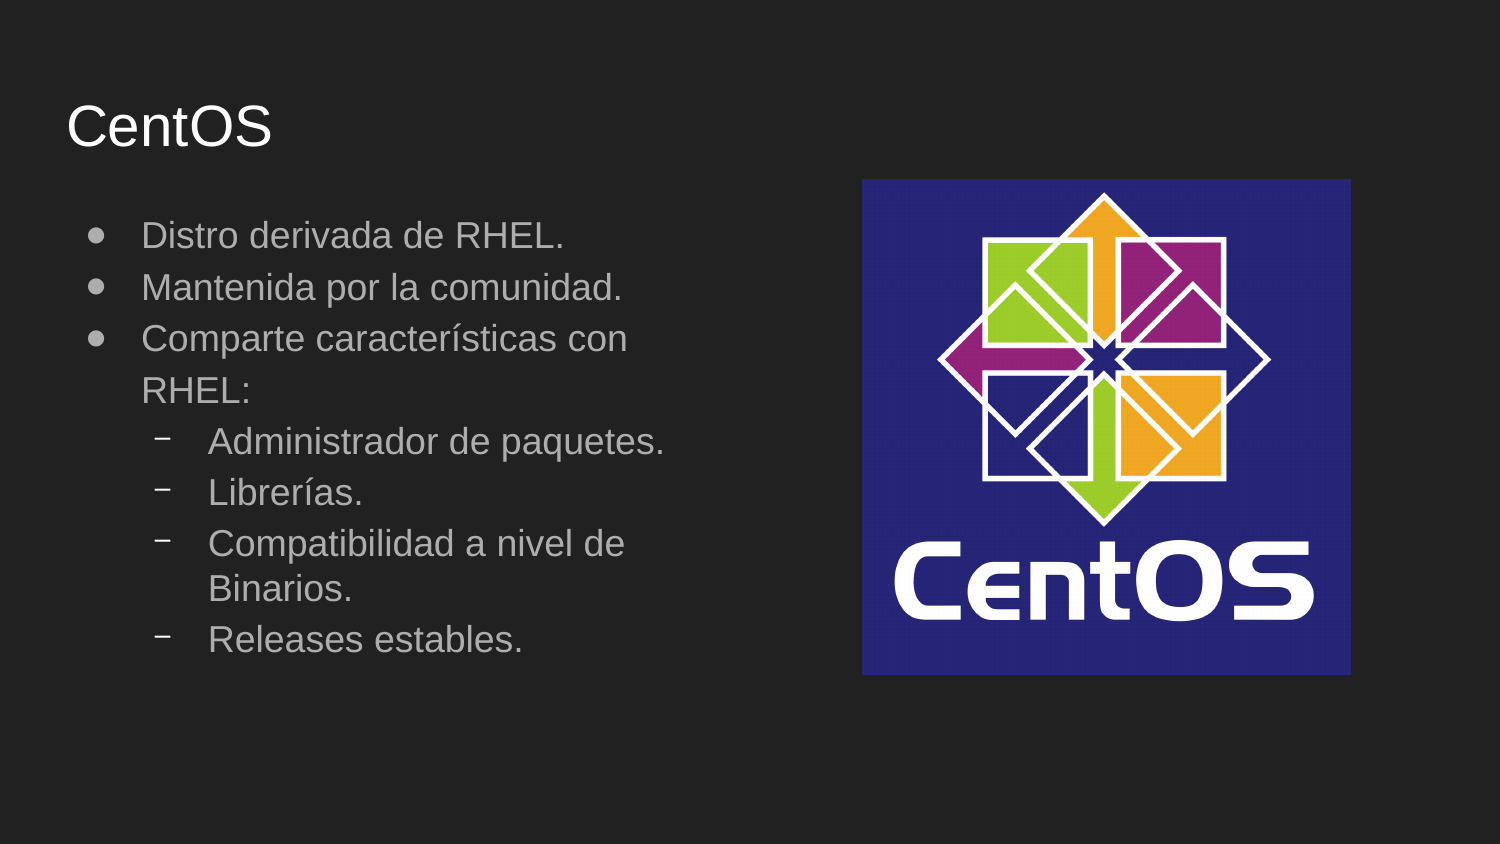

# CentOS
Distro derivada de RHEL.
Mantenida por la comunidad.
Comparte características con RHEL:
Administrador de paquetes.
Librerías.
Compatibilidad a nivel de Binarios.
Releases estables.